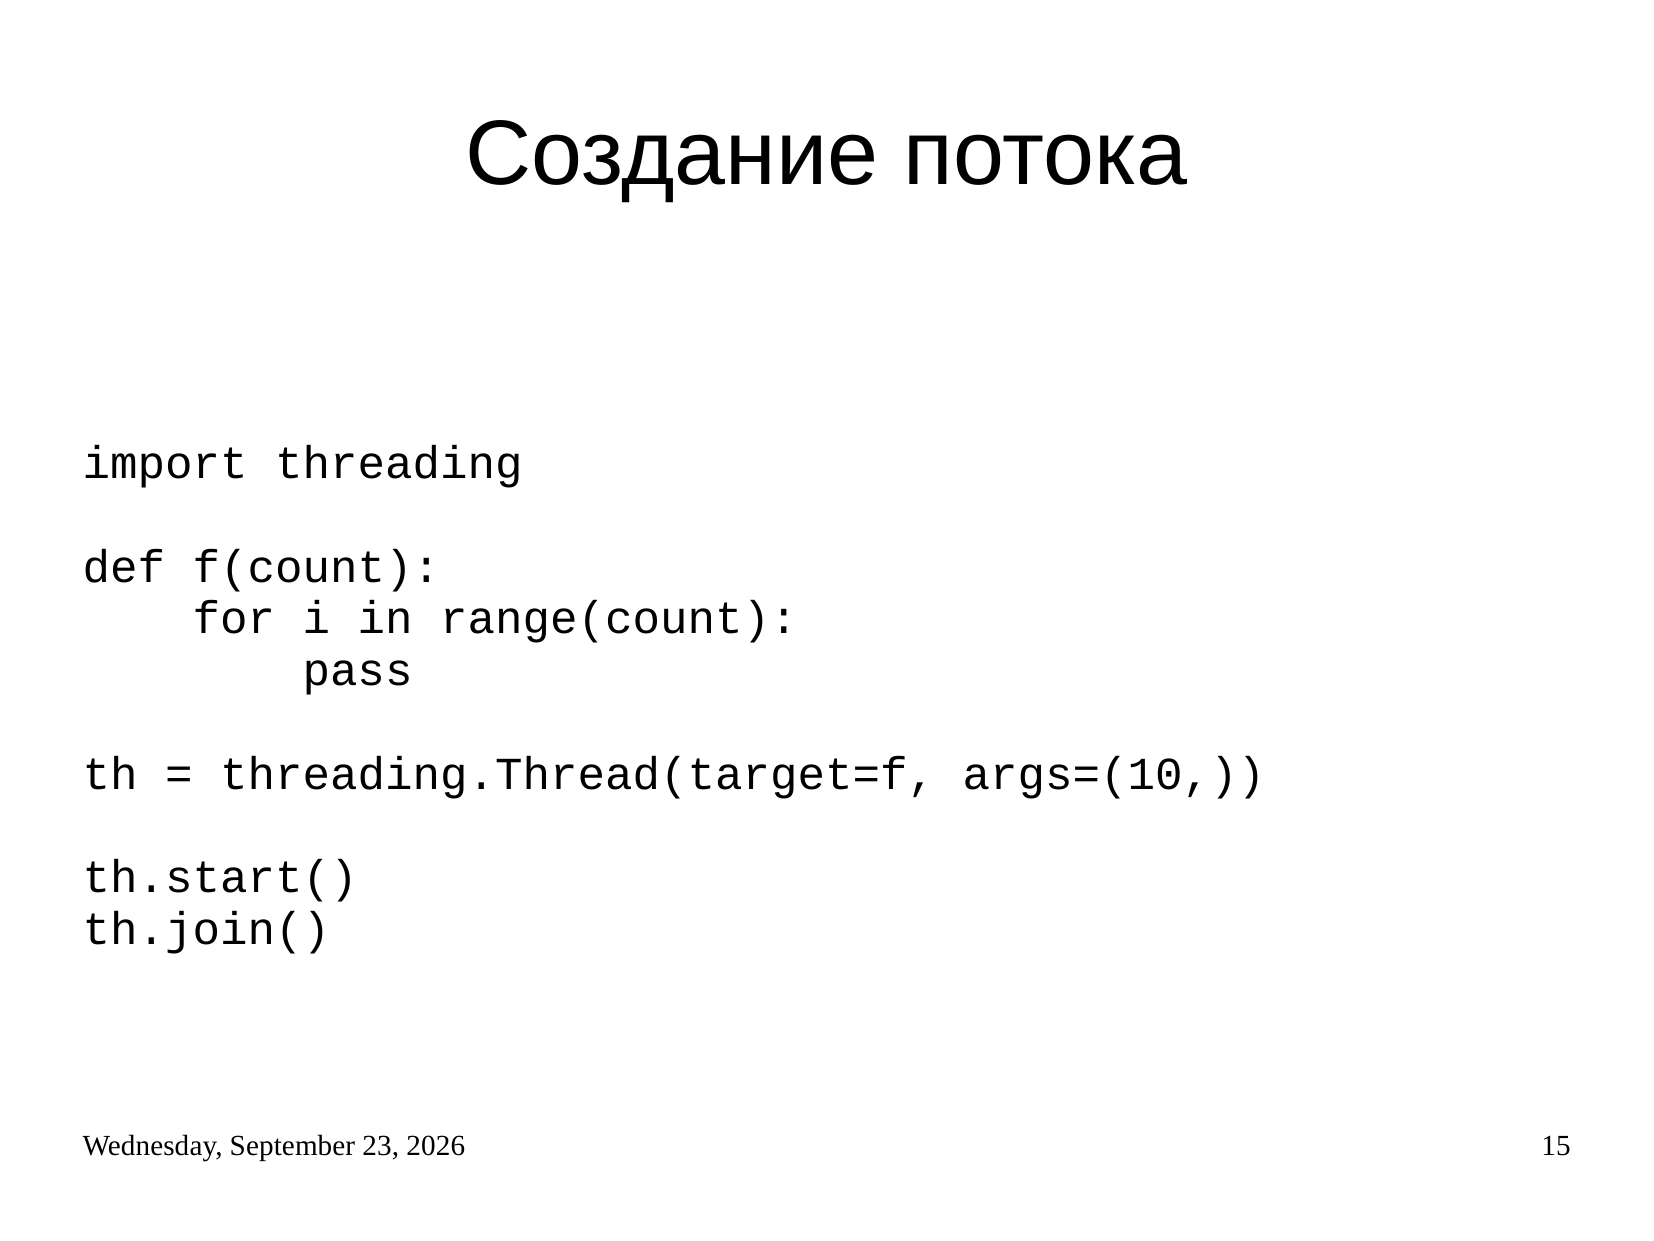

# Создание потока
import threading
def f(count):
 for i in range(count):
 pass
th = threading.Thread(target=f, args=(10,))
th.start()
th.join()
15